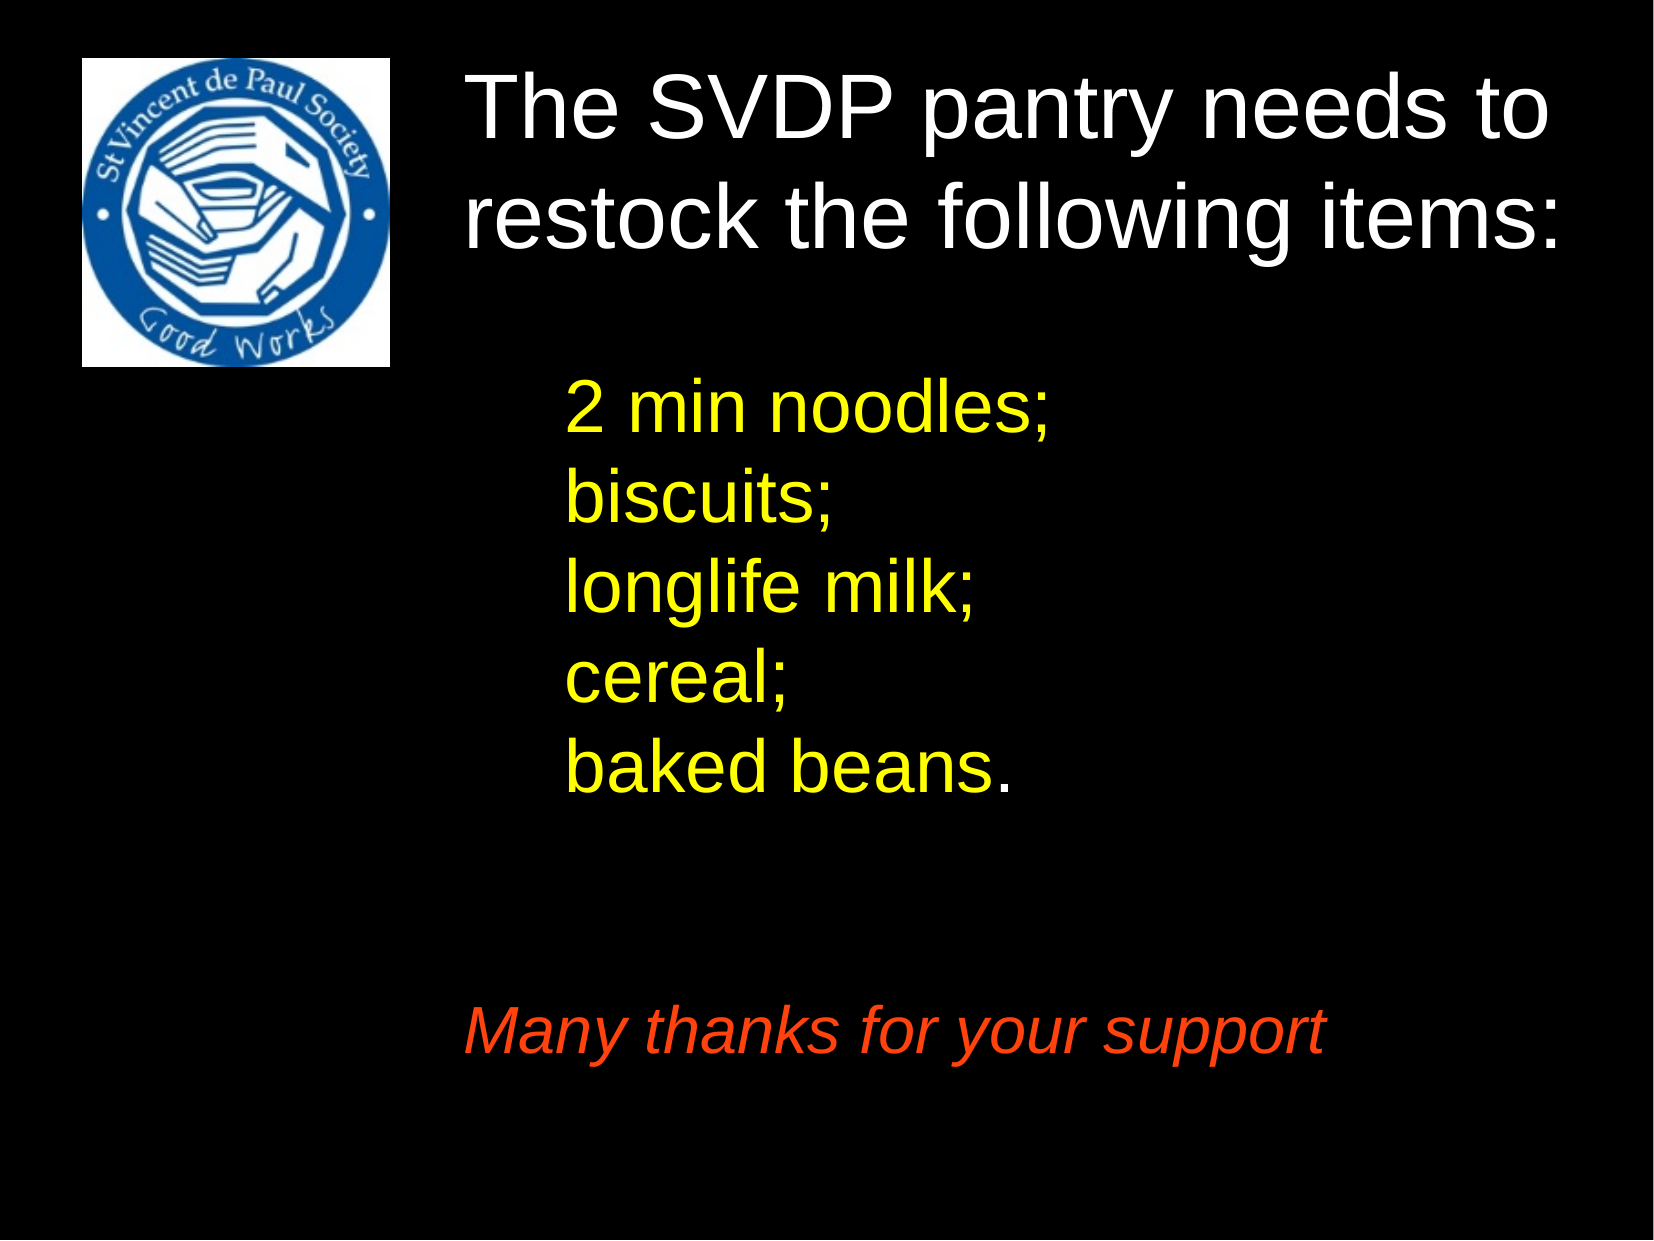

The SVDP pantry needs to restock the following items:
2 min noodles;
biscuits;
longlife milk;
cereal;
baked beans.
Many thanks for your support